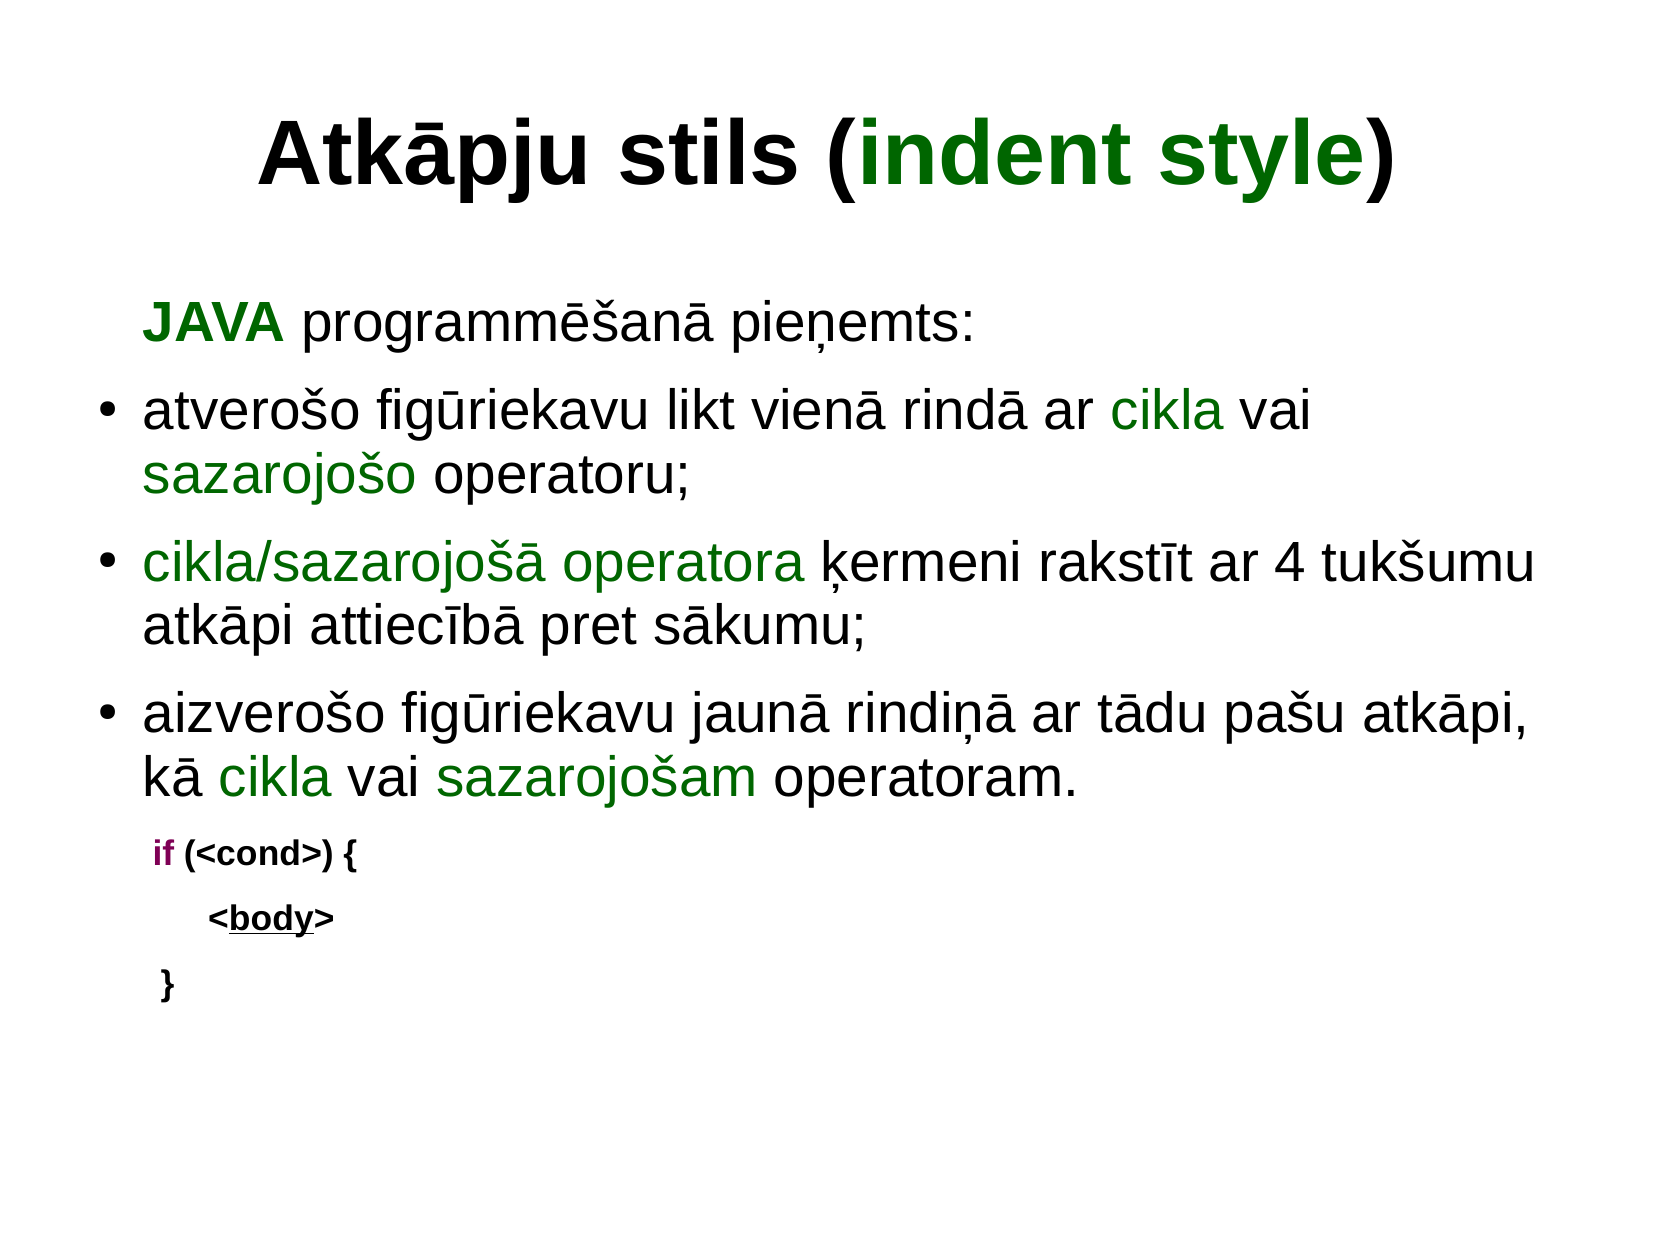

# Atkāpju stils (indent style)
JAVA programmēšanā pieņemts:
atverošo figūriekavu likt vienā rindā ar cikla vai sazarojošo operatoru;
cikla/sazarojošā operatora ķermeni rakstīt ar 4 tukšumu atkāpi attiecībā pret sākumu;
aizverošo figūriekavu jaunā rindiņā ar tādu pašu atkāpi, kā cikla vai sazarojošam operatoram.
 if (<cond>) {
 				 	<body>
 }